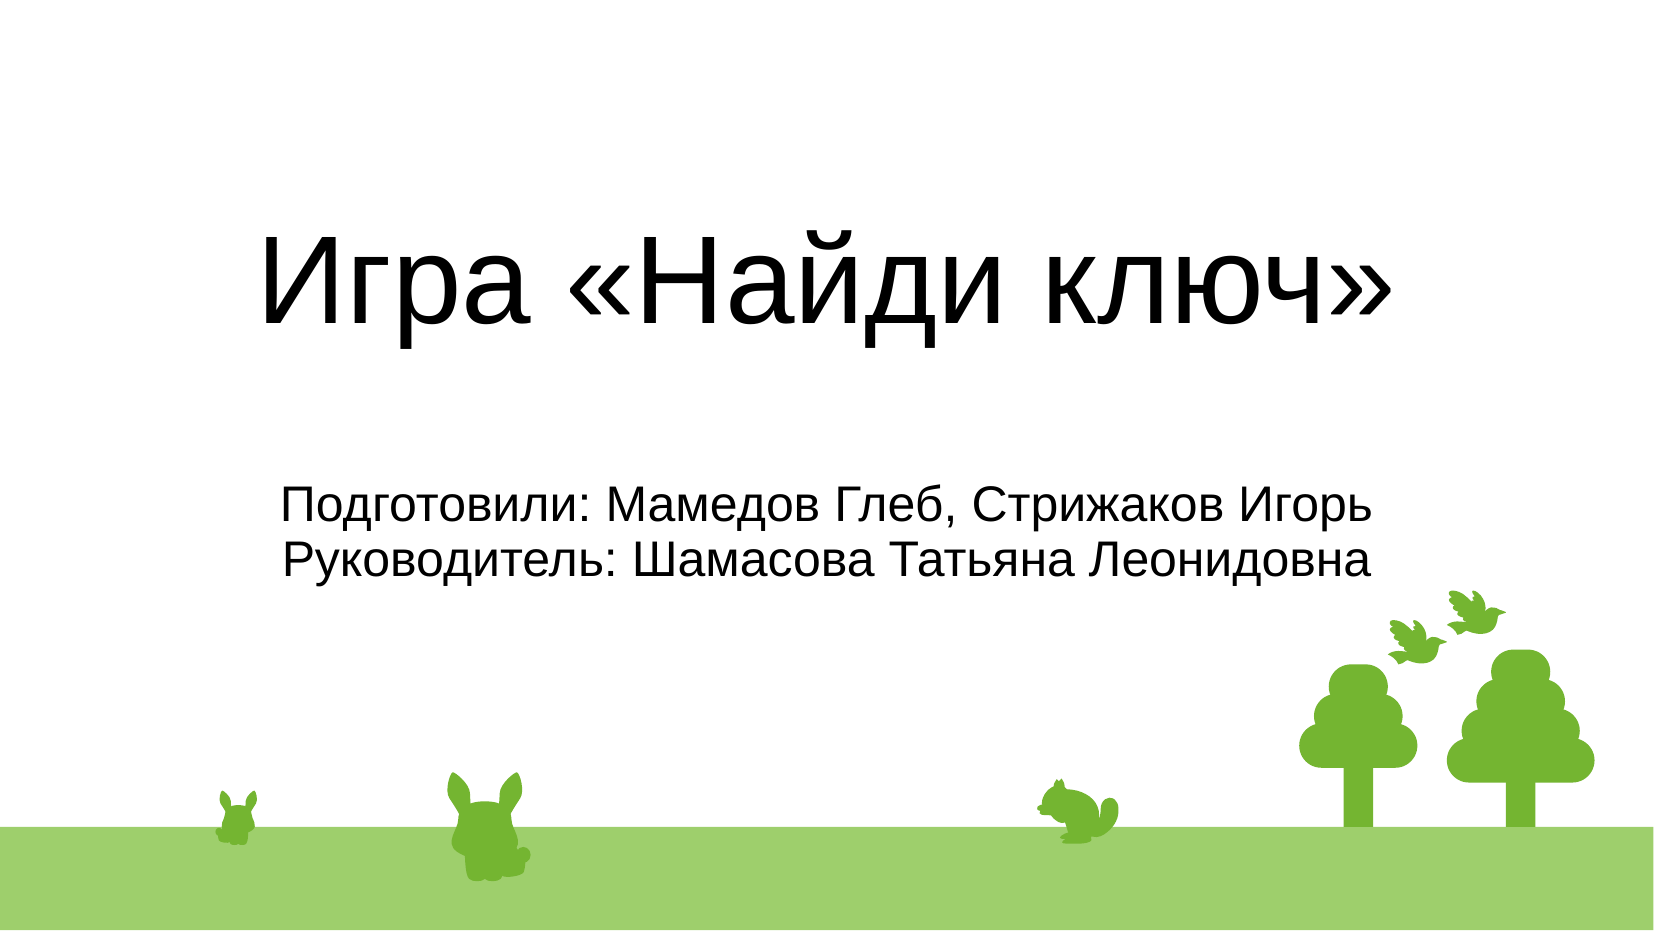

# Игра «Найди ключ»
Подготовили: Мамедов Глеб, Стрижаков Игорь
Руководитель: Шамасова Татьяна Леонидовна